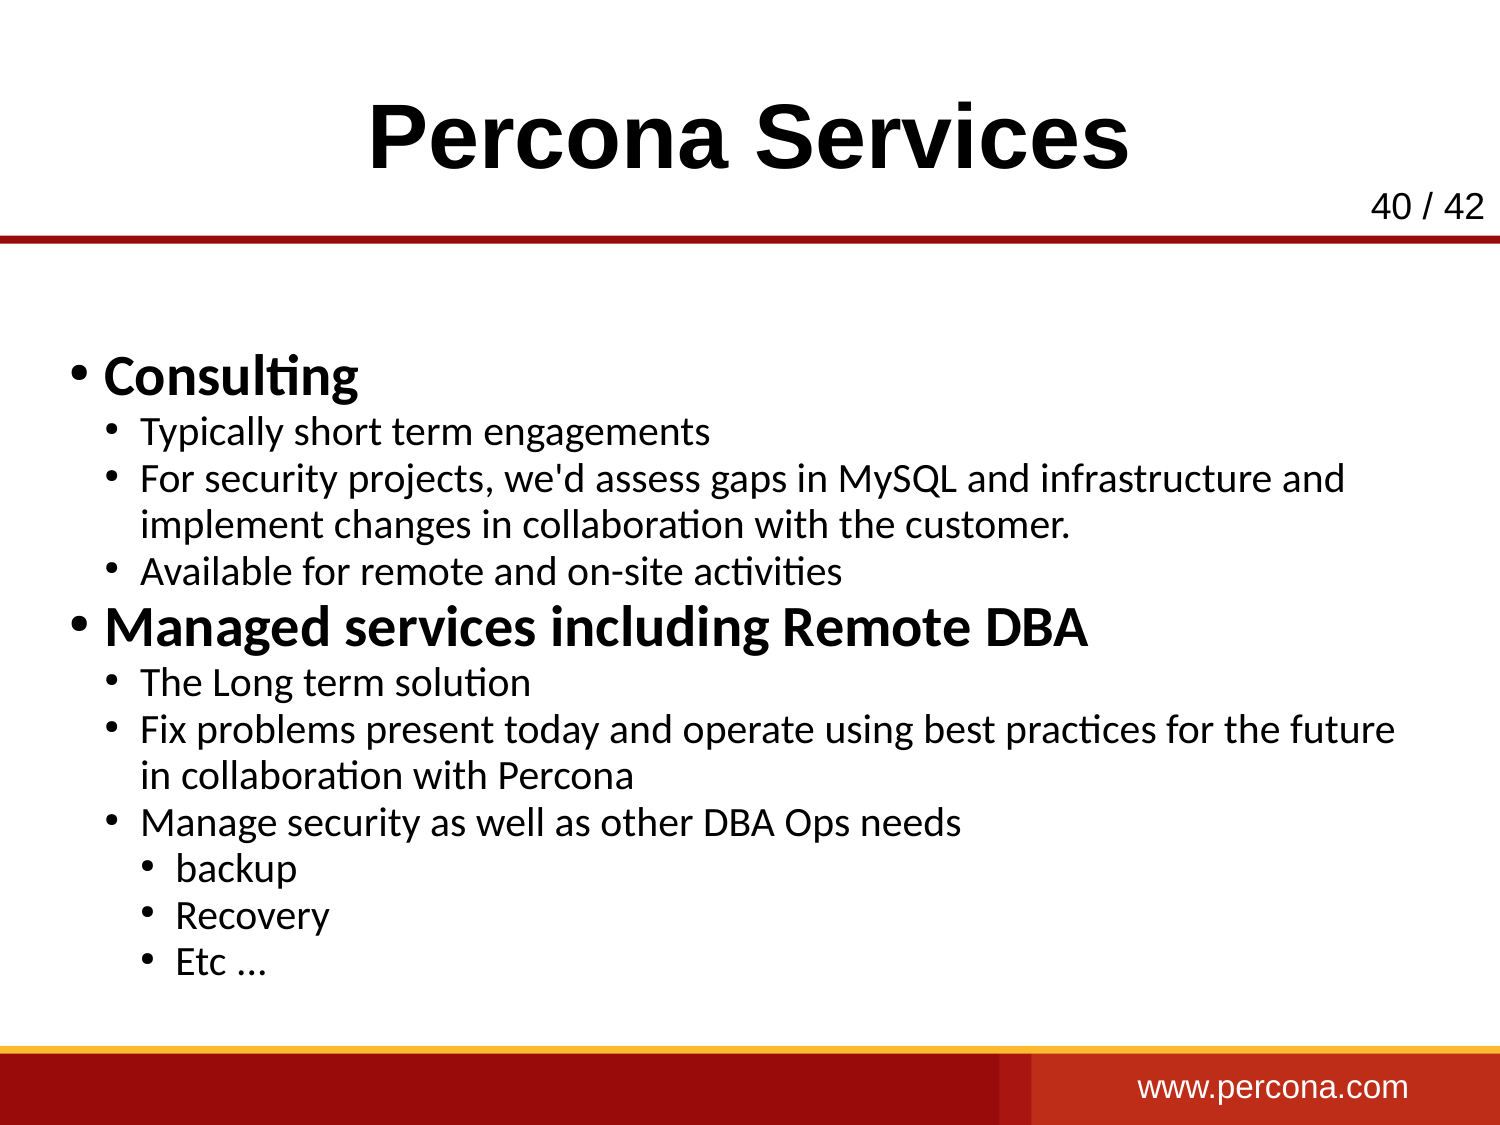

Percona Services
Consulting
Typically short term engagements
For security projects, we'd assess gaps in MySQL and infrastructure and implement changes in collaboration with the customer.
Available for remote and on-site activities
Managed services including Remote DBA
The Long term solution
Fix problems present today and operate using best practices for the future in collaboration with Percona
Manage security as well as other DBA Ops needs
backup
Recovery
Etc ...